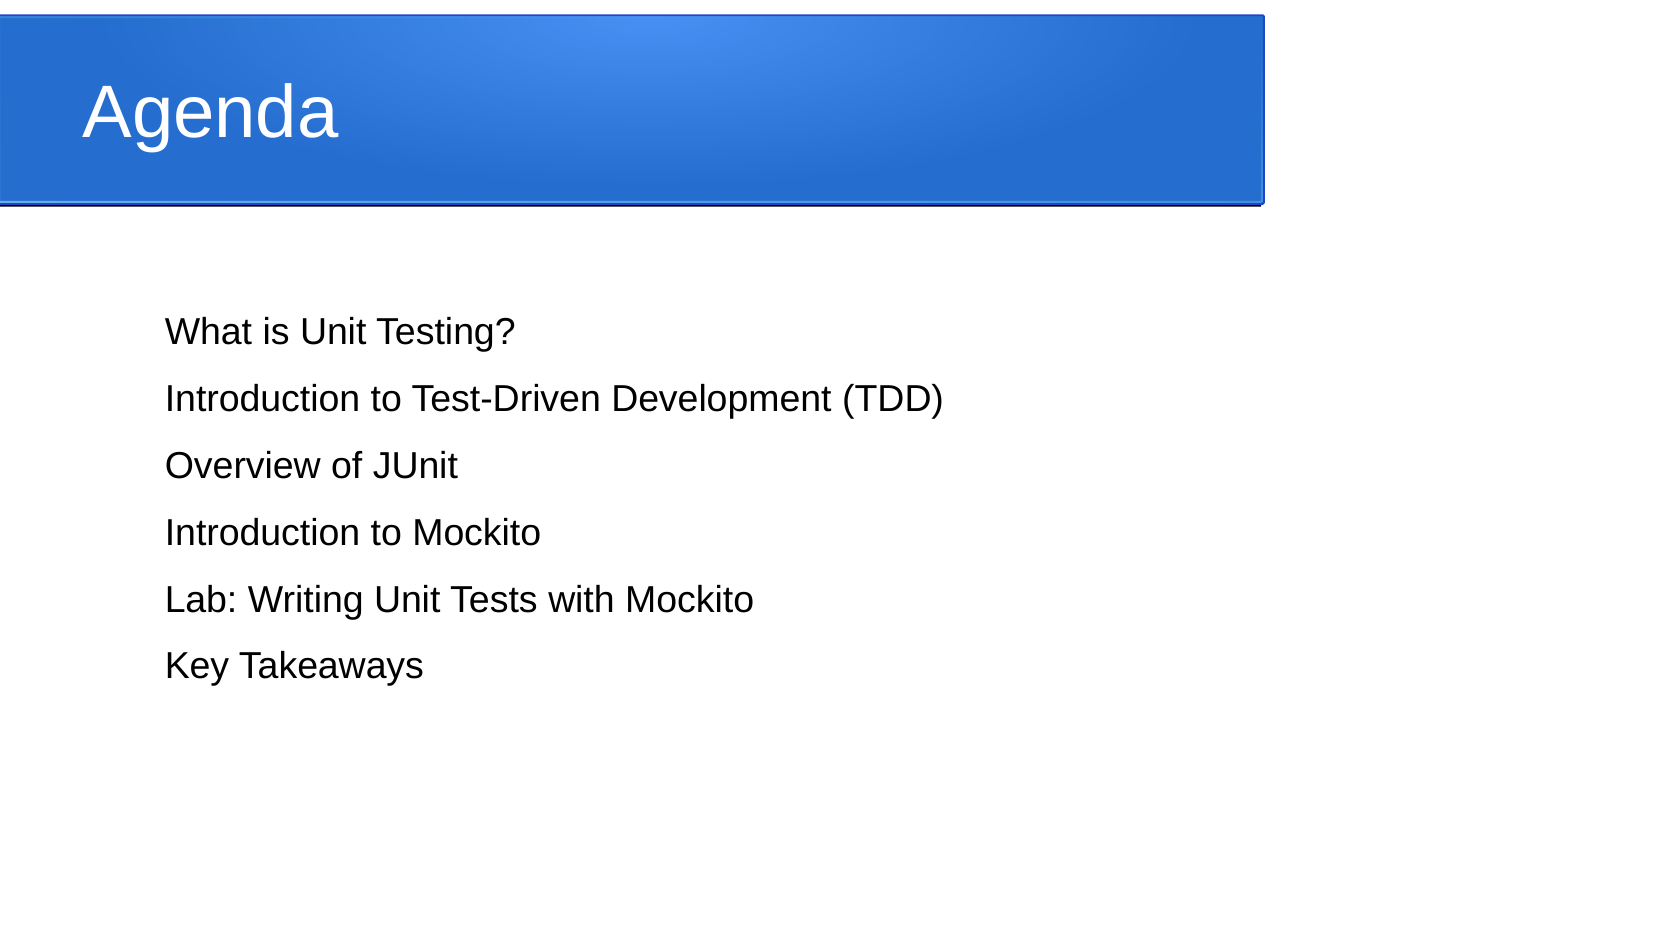

# Agenda
What is Unit Testing?
Introduction to Test-Driven Development (TDD)
Overview of JUnit
Introduction to Mockito
Lab: Writing Unit Tests with Mockito
Key Takeaways